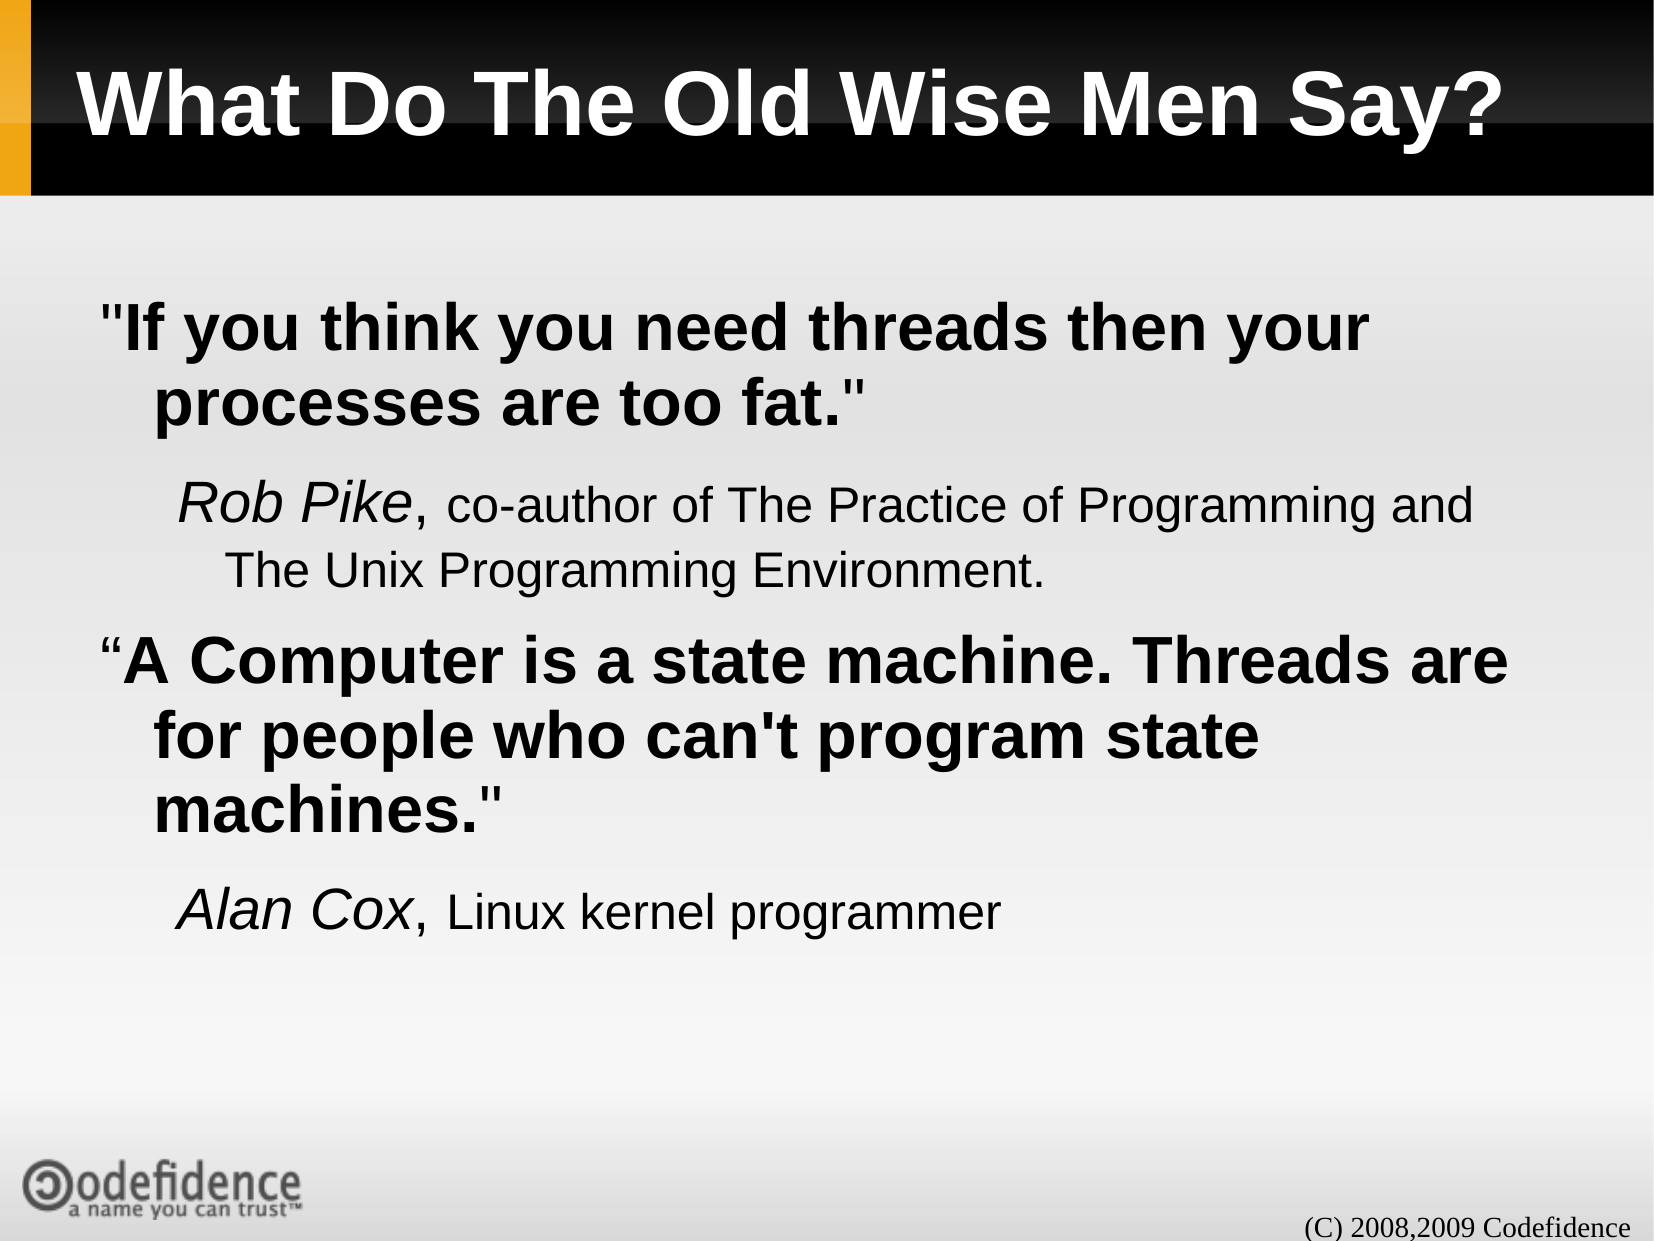

# What Do The Old Wise Men Say?
"If you think you need threads then your processes are too fat."
Rob Pike, co-author of The Practice of Programming and The Unix Programming Environment.
“A Computer is a state machine. Threads are for people who can't program state machines."
Alan Cox, Linux kernel programmer